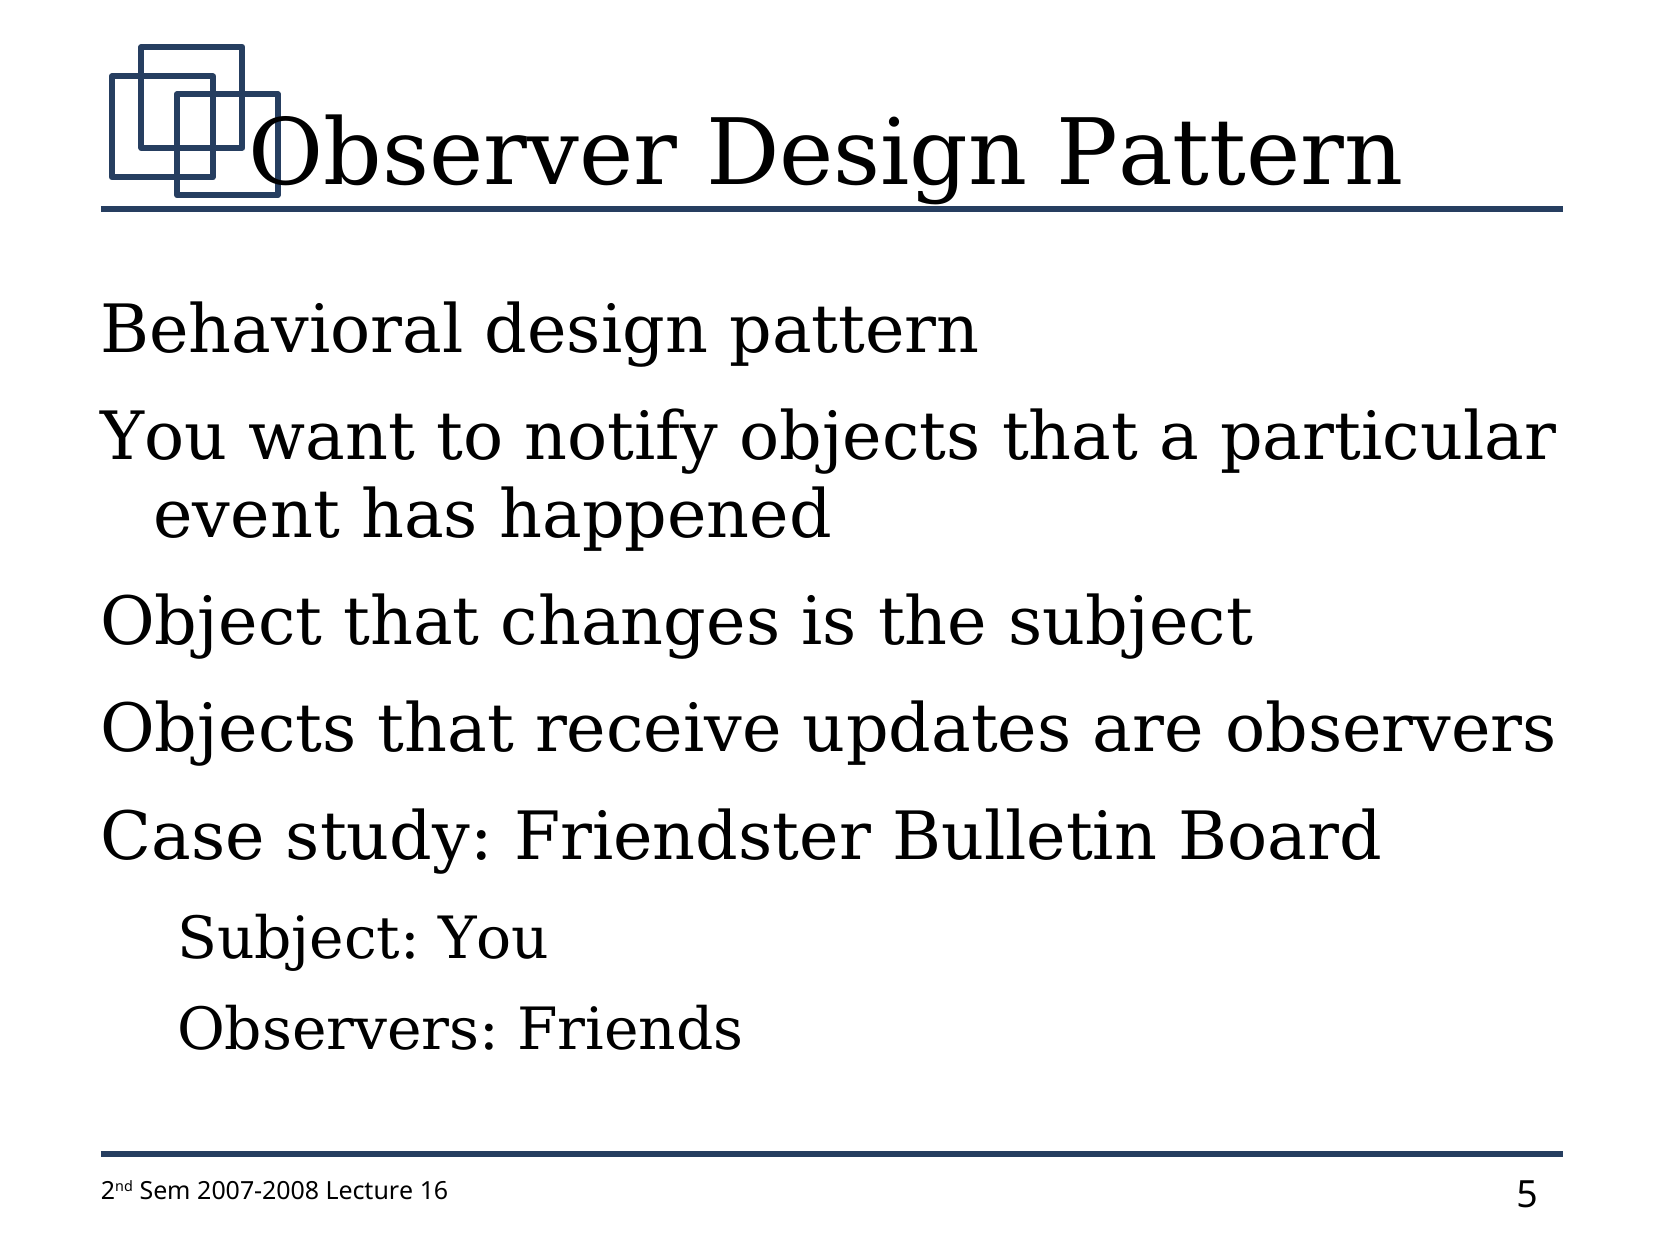

# Observer Design Pattern
Behavioral design pattern
You want to notify objects that a particular event has happened
Object that changes is the subject
Objects that receive updates are observers
Case study: Friendster Bulletin Board
Subject: You
Observers: Friends